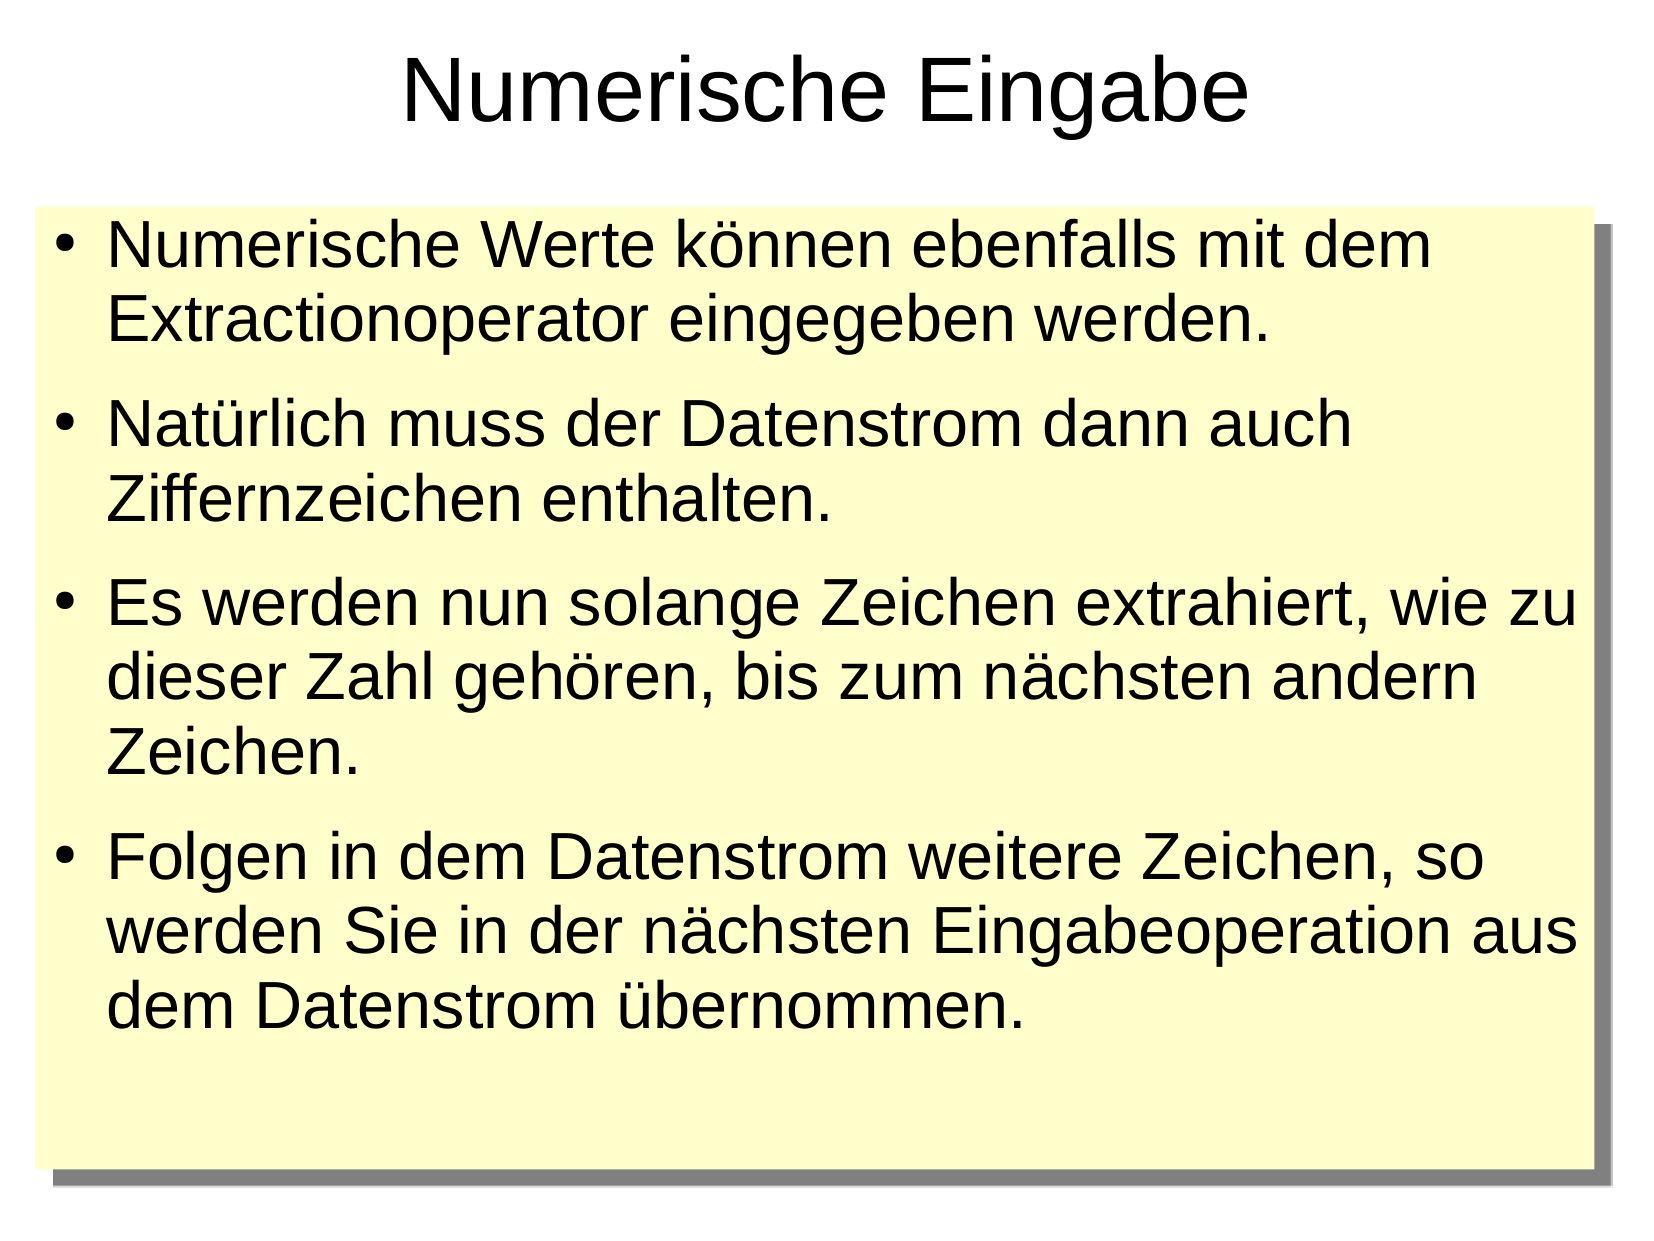

# Numerische Eingabe
Numerische Werte können ebenfalls mit dem Extractionoperator eingegeben werden.
Natürlich muss der Datenstrom dann auch Ziffernzeichen enthalten.
Es werden nun solange Zeichen extrahiert, wie zu dieser Zahl gehören, bis zum nächsten andern Zeichen.
Folgen in dem Datenstrom weitere Zeichen, so werden Sie in der nächsten Eingabeoperation aus dem Datenstrom übernommen.
25